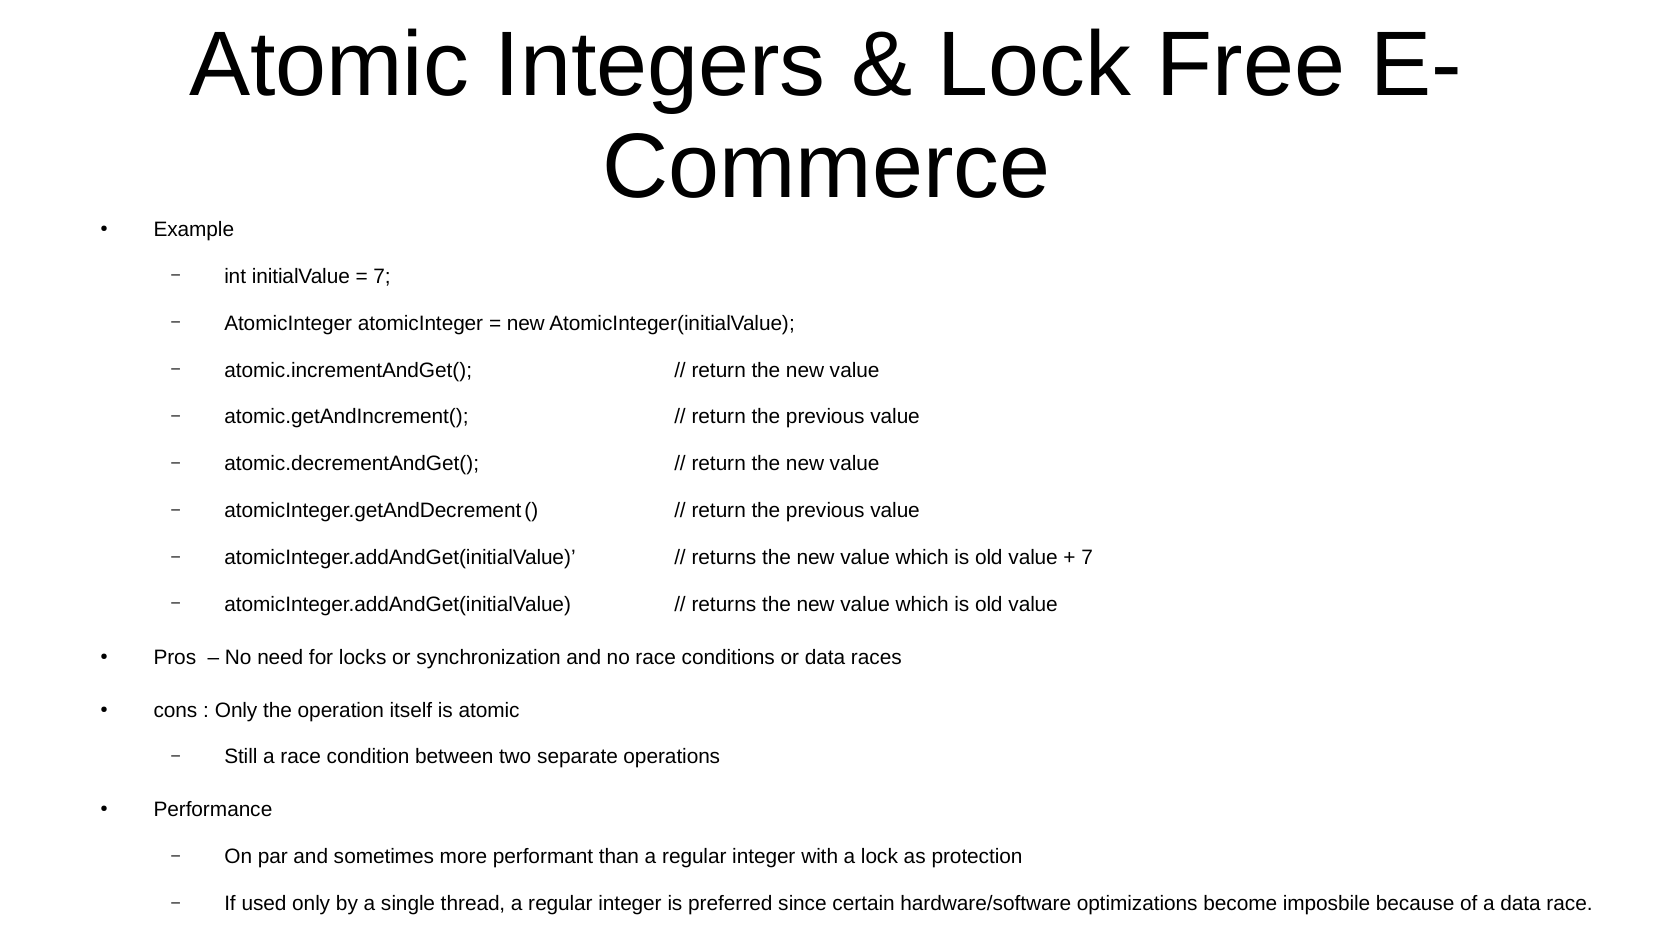

# Atomic Integers & Lock Free E-Commerce
Example
int initialValue = 7;
AtomicInteger atomicInteger = new AtomicInteger(initialValue);
atomic.incrementAndGet();			// return the new value
atomic.getAndIncrement();			// return the previous value
atomic.decrementAndGet();			// return the new value
atomicInteger.getAndDecrement	()		// return the previous value
atomicInteger.addAndGet(initialValue)’		// returns the new value which is old value + 7
atomicInteger.addAndGet(initialValue)		// returns the new value which is old value
Pros – No need for locks or synchronization and no race conditions or data races
cons : Only the operation itself is atomic
Still a race condition between two separate operations
Performance
On par and sometimes more performant than a regular integer with a lock as protection
If used only by a single thread, a regular integer is preferred since certain hardware/software optimizations become imposbile because of a data race.